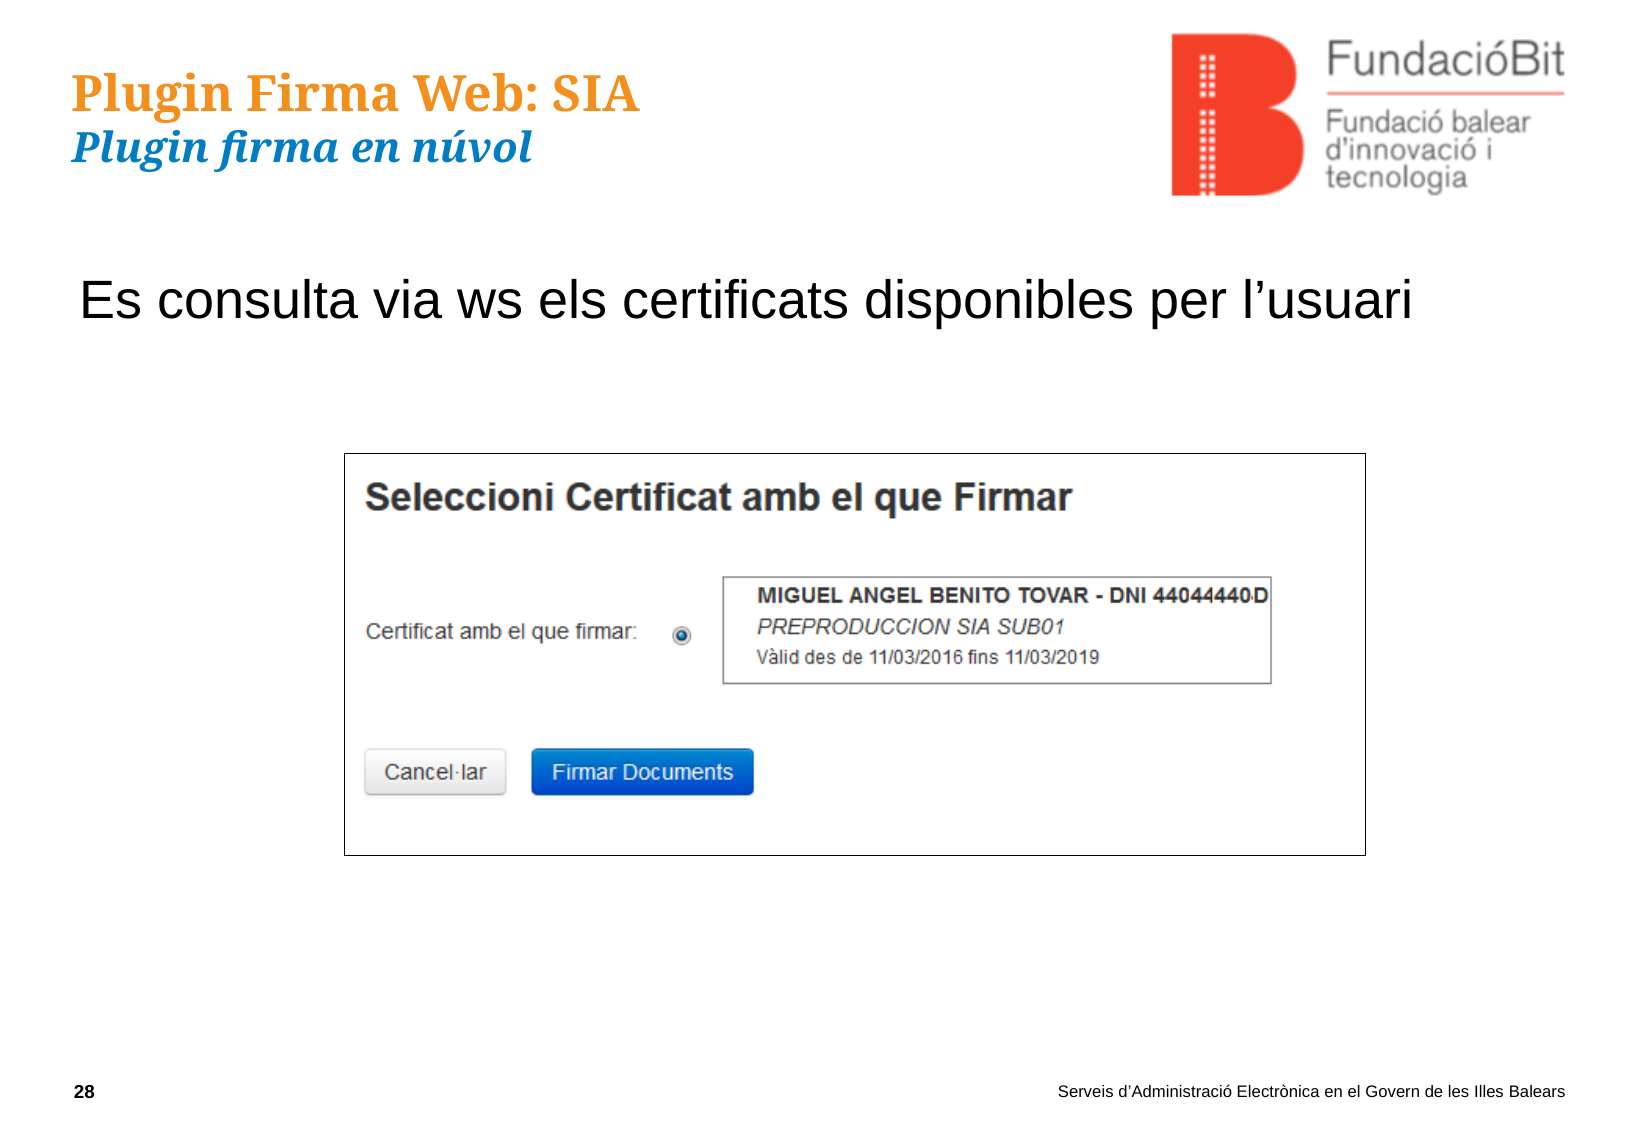

Plugin Firma Web: SIA
Plugin firma en núvol
Es consulta via ws els certificats disponibles per l’usuari